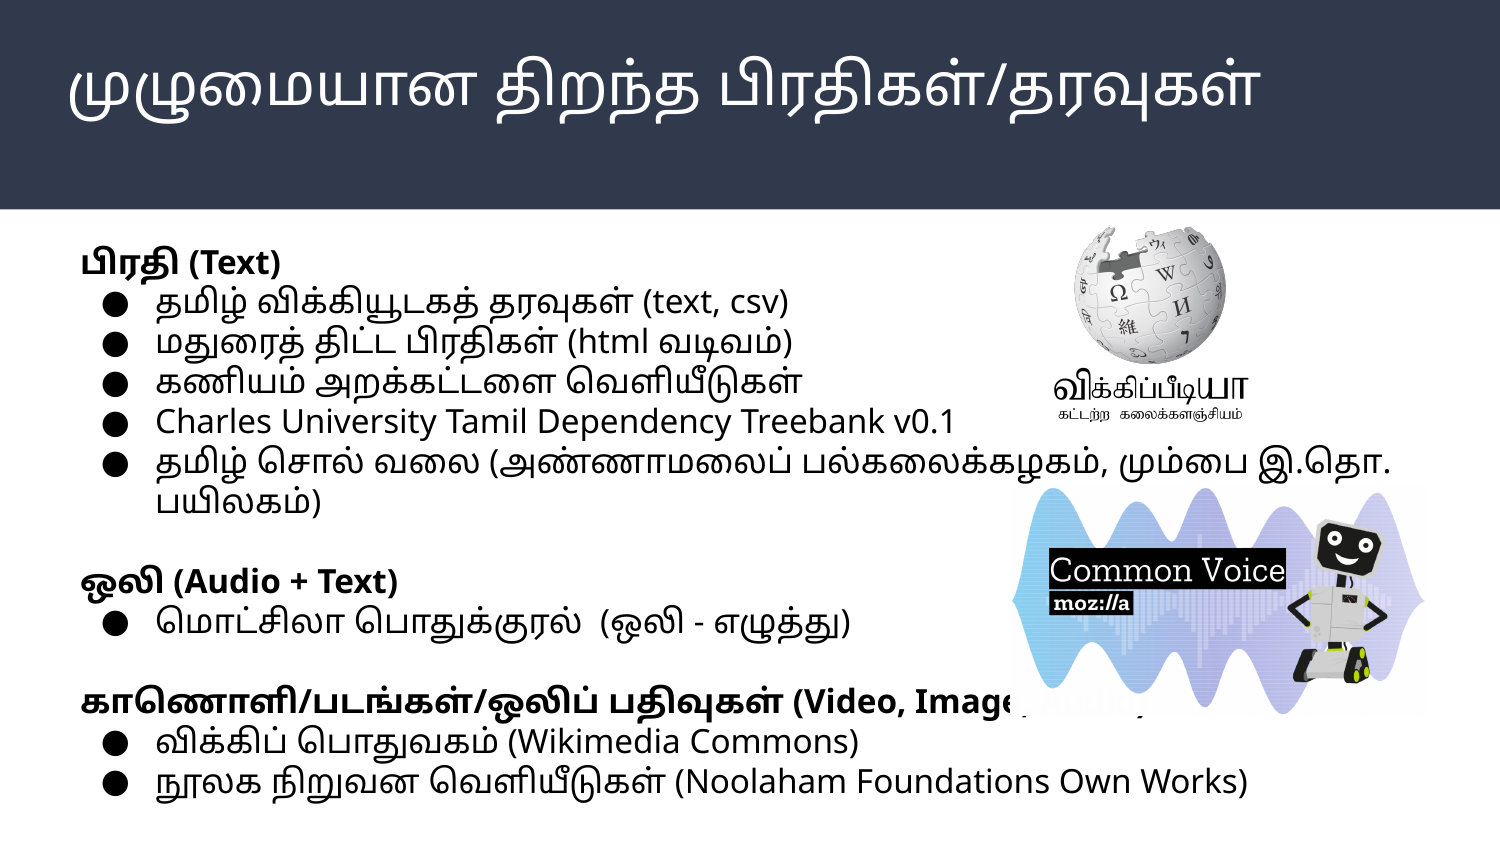

# முழுமையான திறந்த பிரதிகள்/தரவுகள்
பிரதி (Text)
தமிழ் விக்கியூடகத் தரவுகள் (text, csv)
மதுரைத் திட்ட பிரதிகள் (html வடிவம்)
கணியம் அறக்கட்டளை வெளியீடுகள்
Charles University Tamil Dependency Treebank v0.1
தமிழ் சொல் வலை (அண்ணாமலைப் பல்கலைக்கழகம், மும்பை இ.தொ. பயிலகம்)
ஒலி (Audio + Text)
மொட்சிலா பொதுக்குரல் (ஒலி - எழுத்து)
காணொளி/படங்கள்/ஒலிப் பதிவுகள் (Video, Image, Audio)
விக்கிப் பொதுவகம் (Wikimedia Commons)
நூலக நிறுவன வெளியீடுகள் (Noolaham Foundations Own Works)